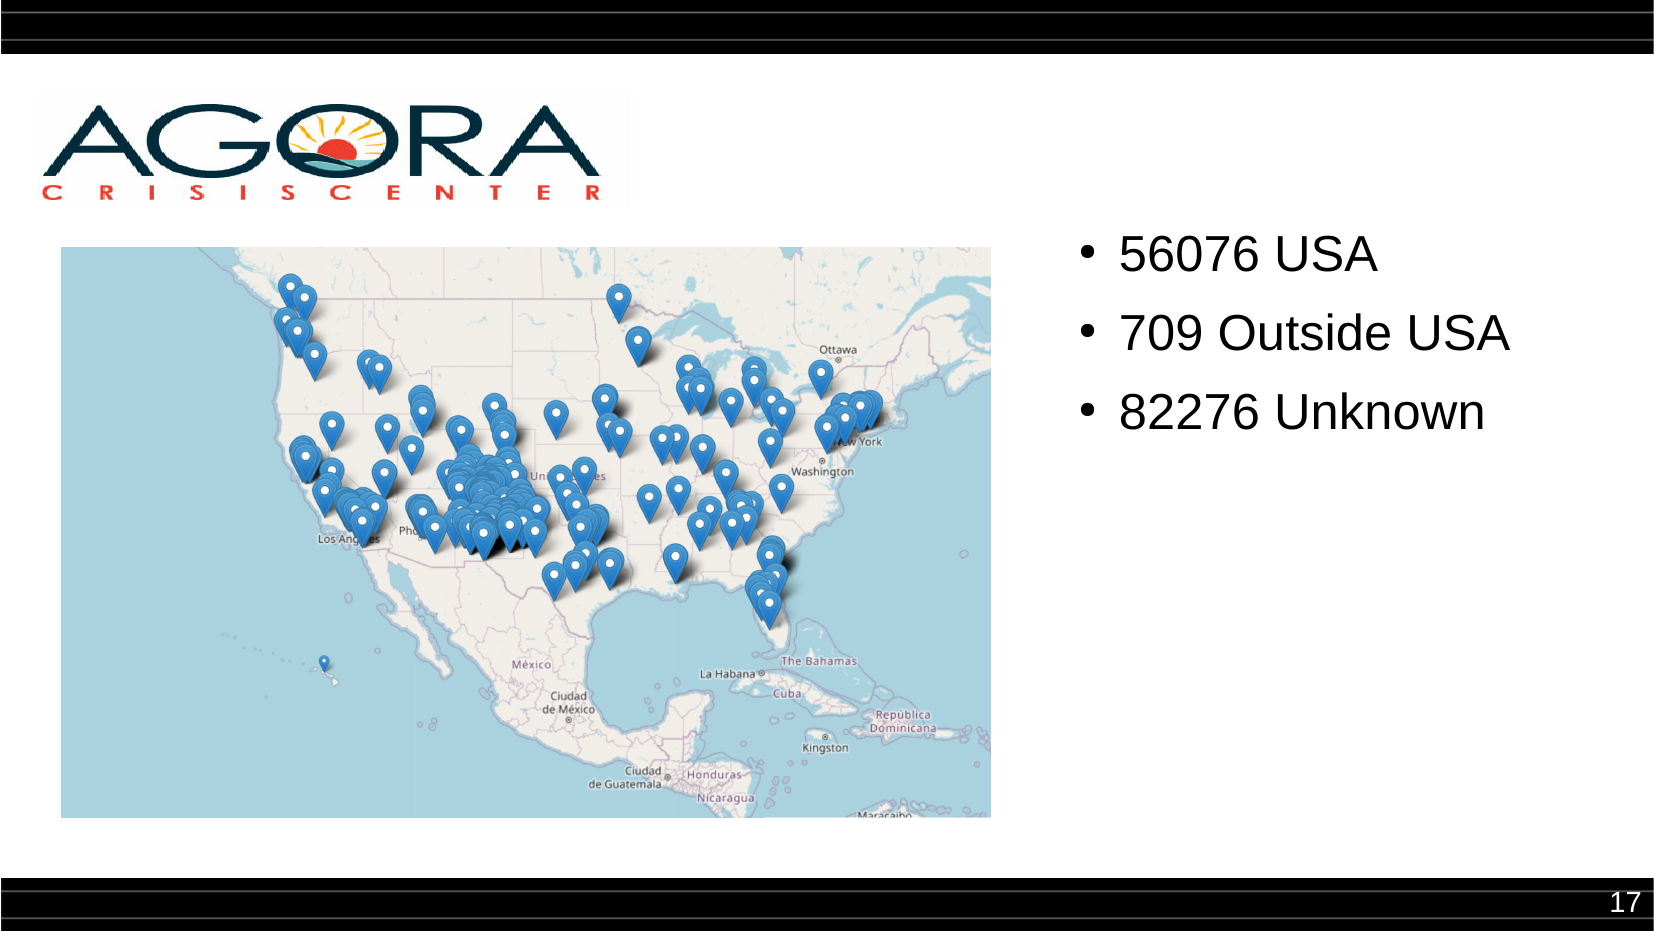

#
56076 USA
709 Outside USA
82276 Unknown